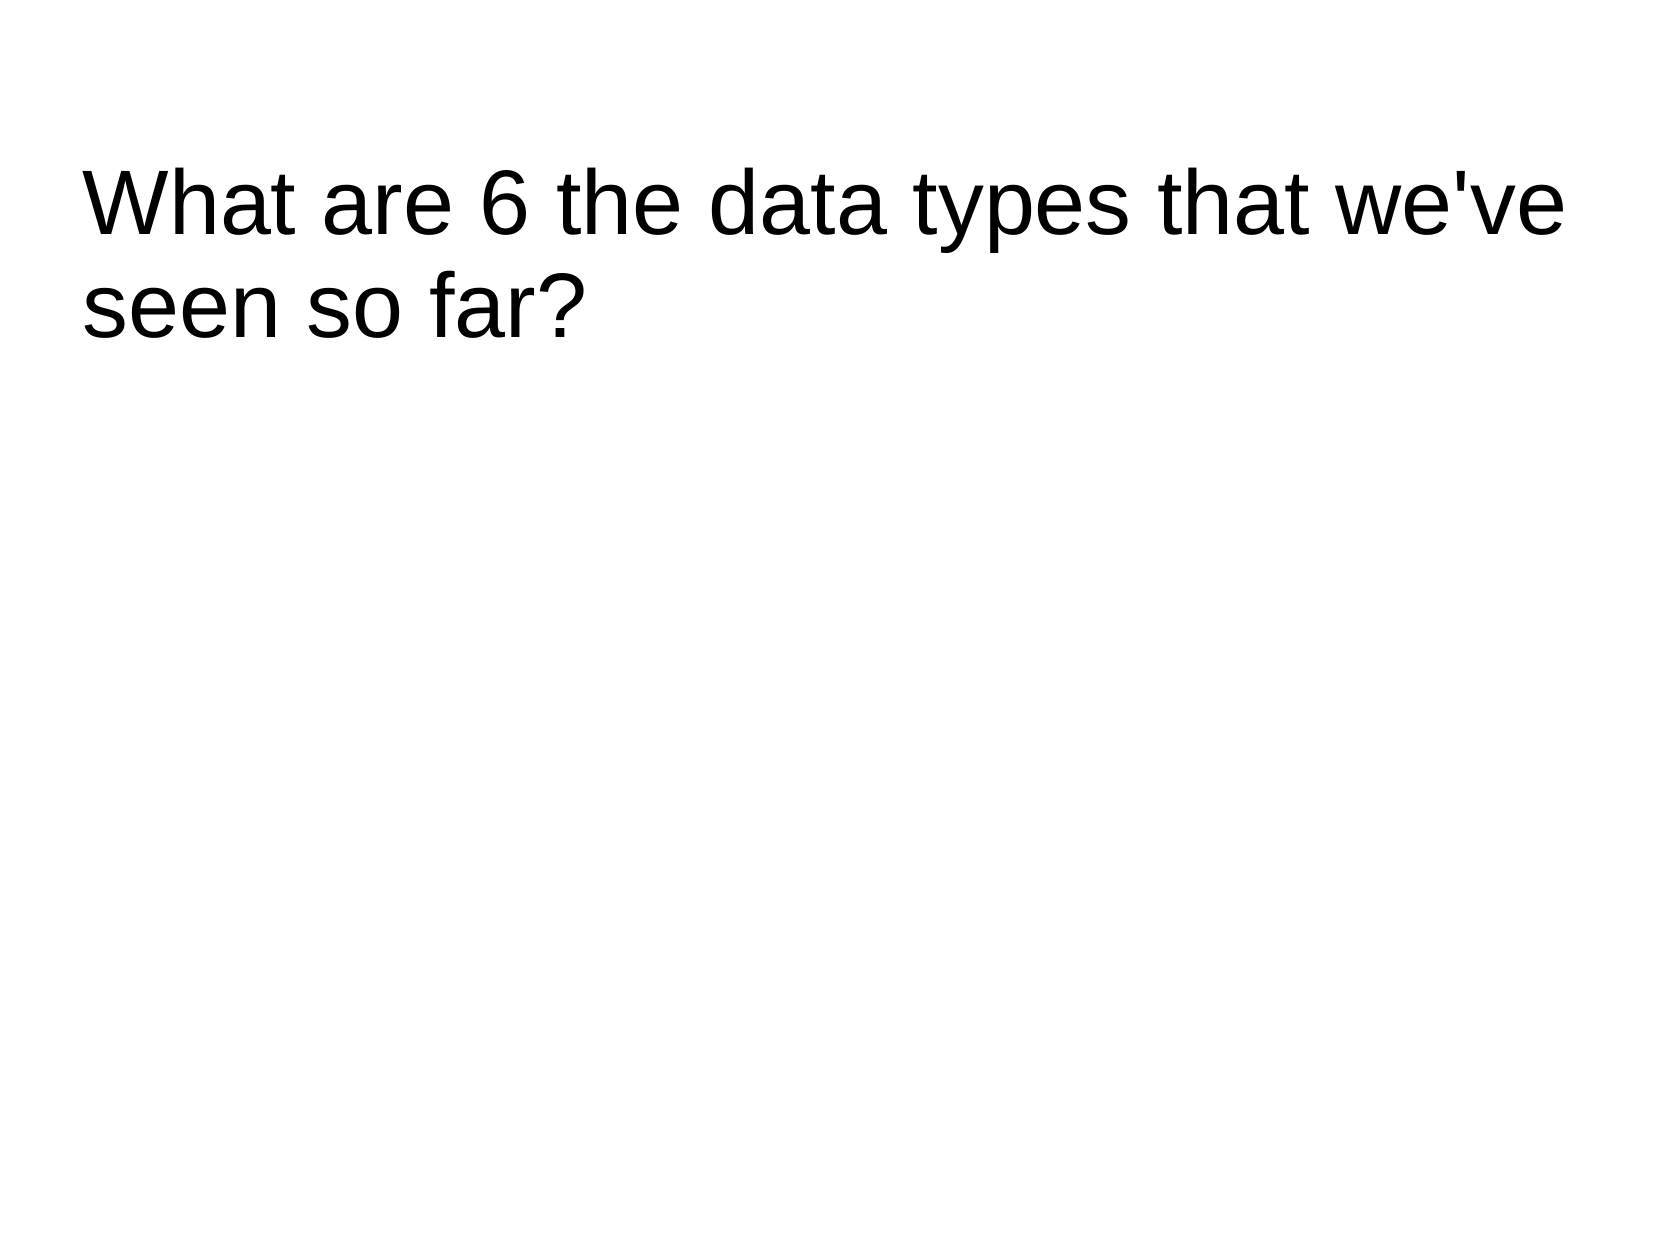

# What are 6 the data types that we've seen so far?